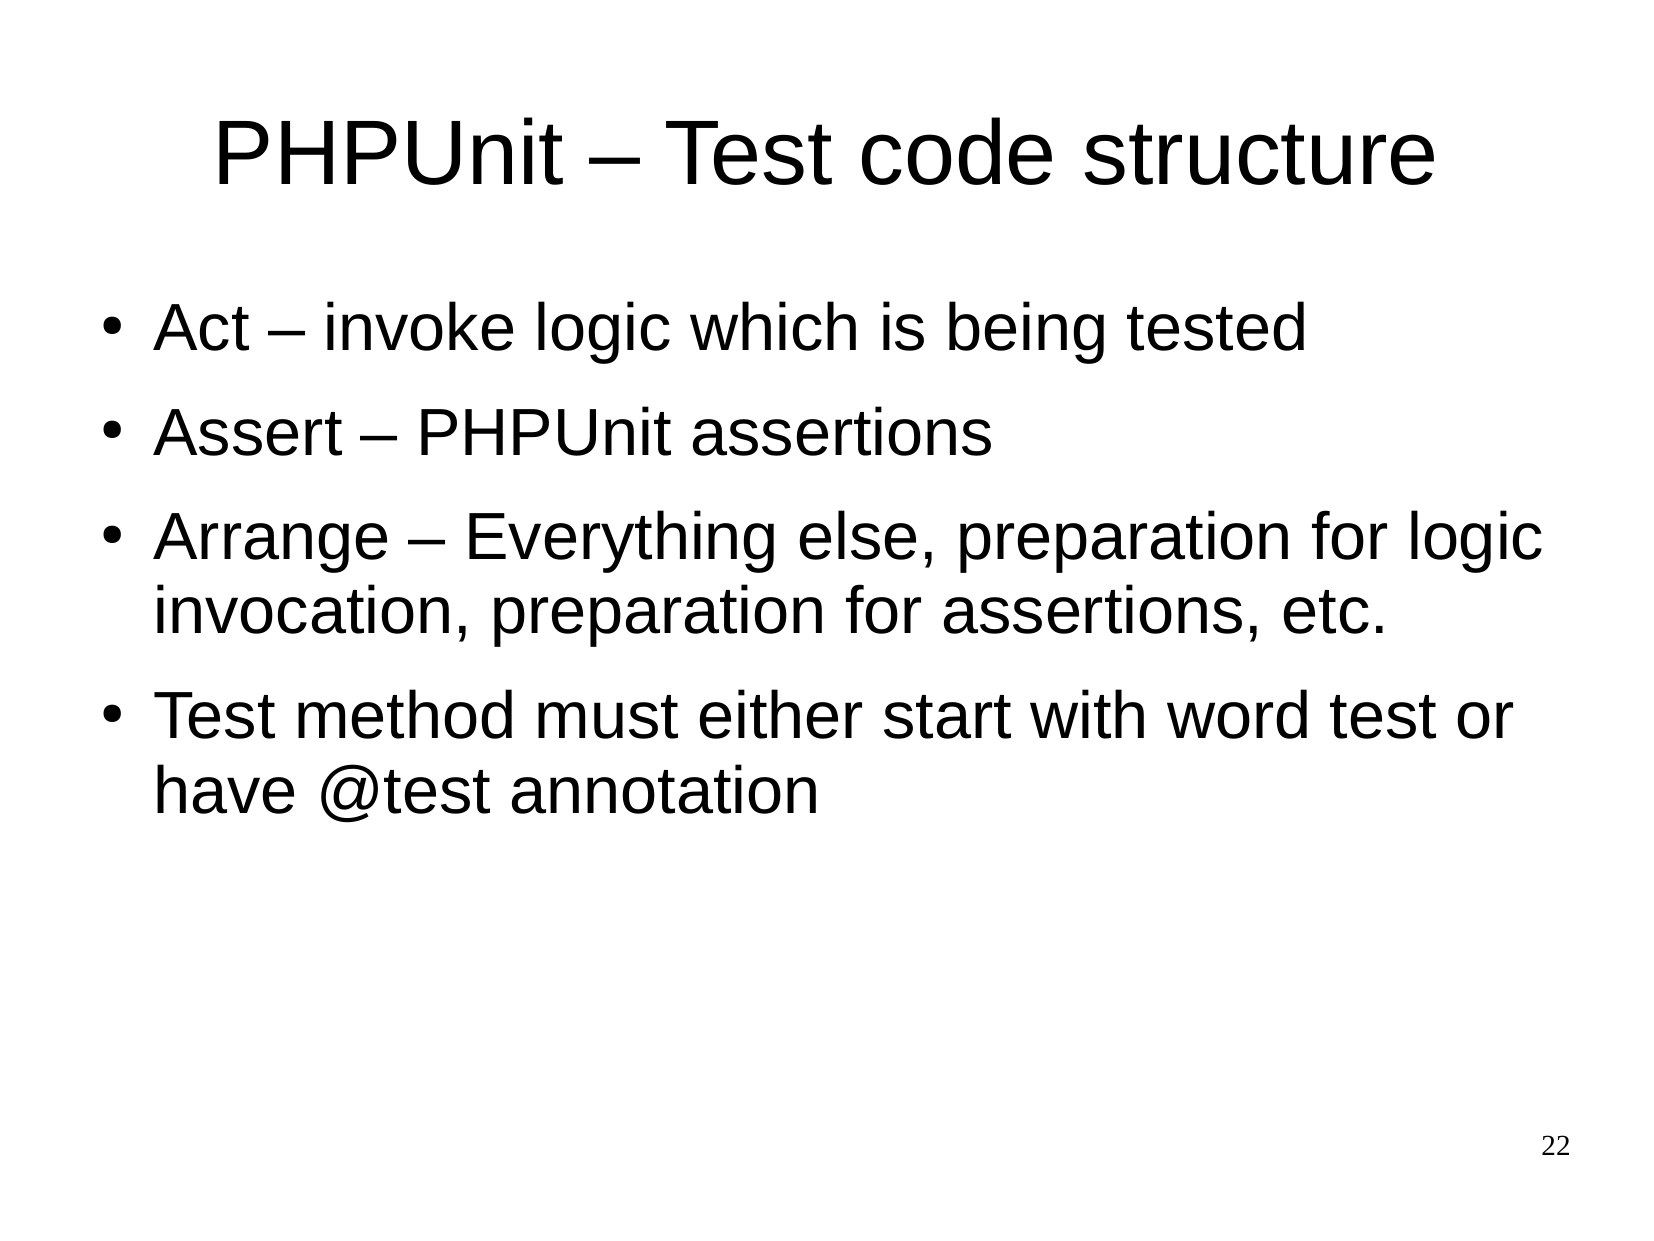

# PHPUnit – Test code structure
Act – invoke logic which is being tested
Assert – PHPUnit assertions
Arrange – Everything else, preparation for logic invocation, preparation for assertions, etc.
Test method must either start with word test or have @test annotation
22